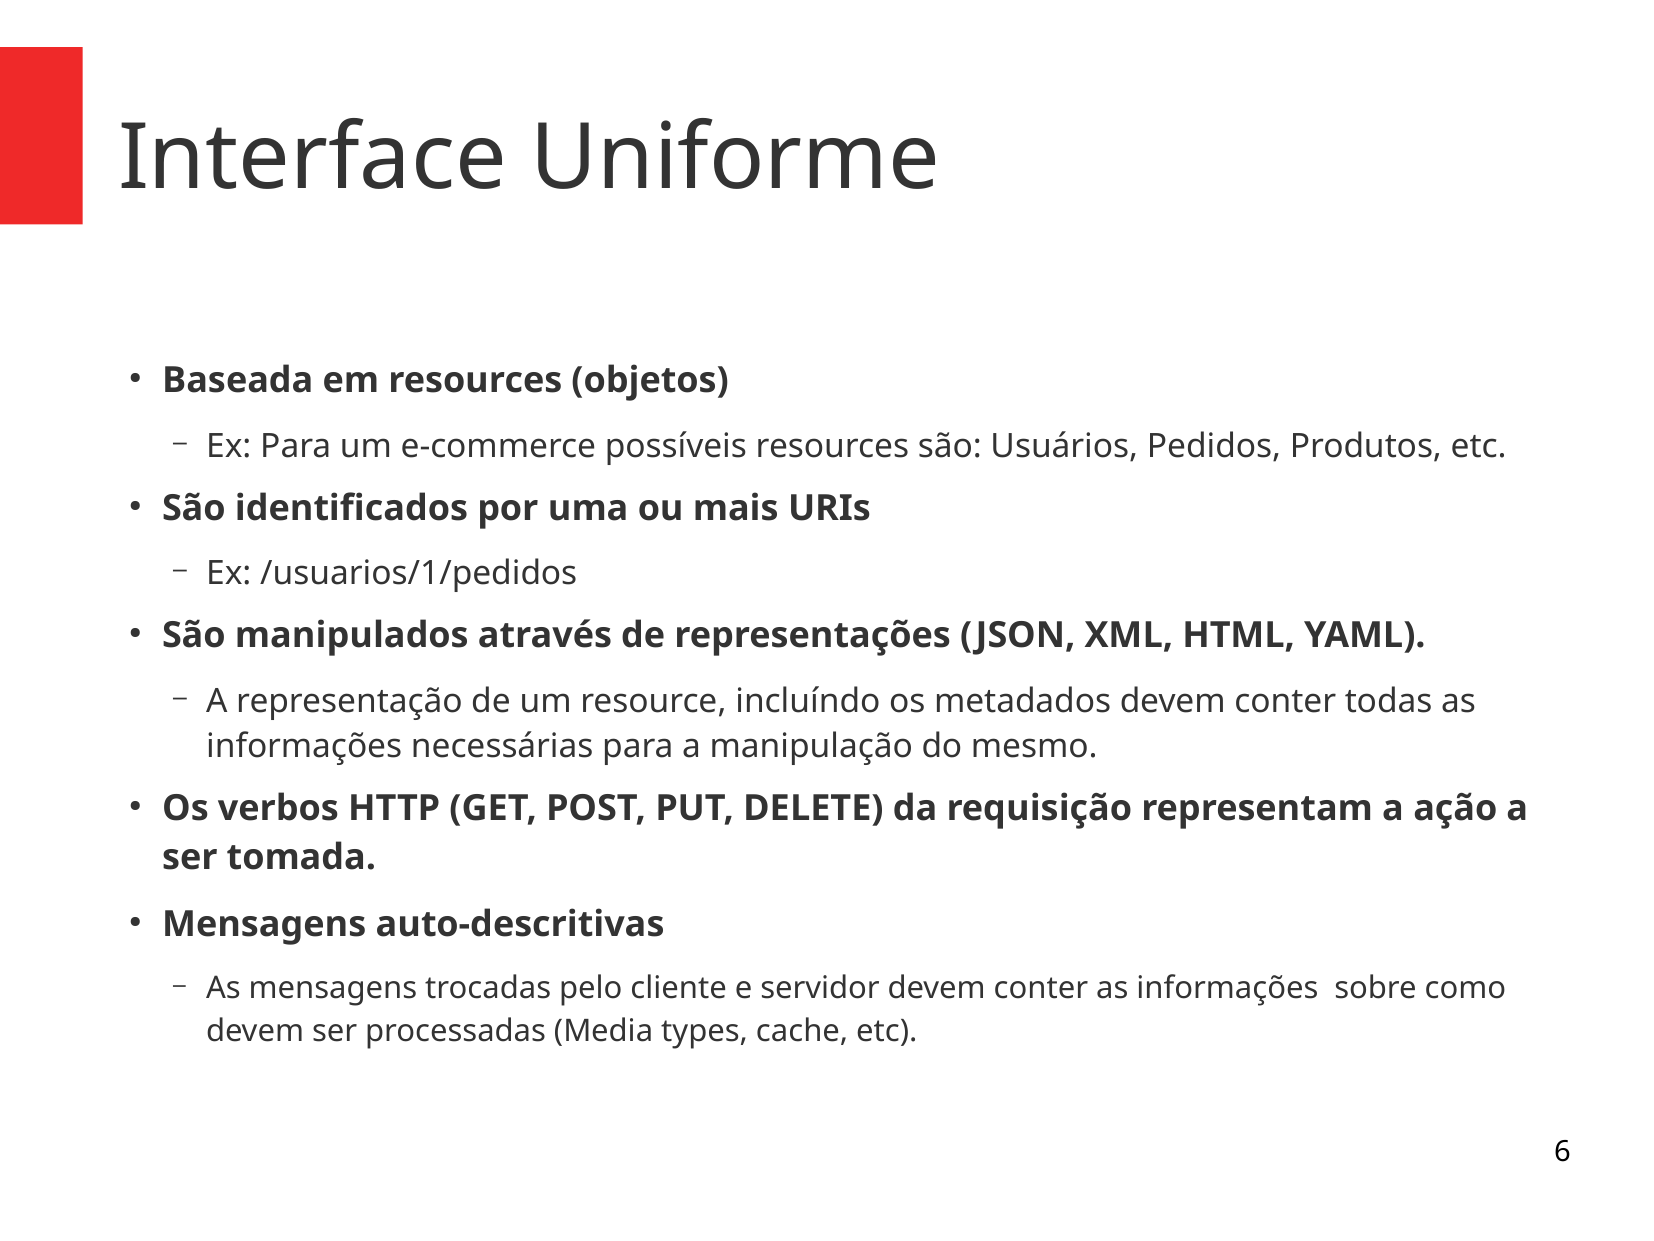

# Interface Uniforme
Baseada em resources (objetos)
Ex: Para um e-commerce possíveis resources são: Usuários, Pedidos, Produtos, etc.
São identificados por uma ou mais URIs
Ex: /usuarios/1/pedidos
São manipulados através de representações (JSON, XML, HTML, YAML).
A representação de um resource, incluíndo os metadados devem conter todas as informações necessárias para a manipulação do mesmo.
Os verbos HTTP (GET, POST, PUT, DELETE) da requisição representam a ação a ser tomada.
Mensagens auto-descritivas
As mensagens trocadas pelo cliente e servidor devem conter as informações sobre como devem ser processadas (Media types, cache, etc).
6